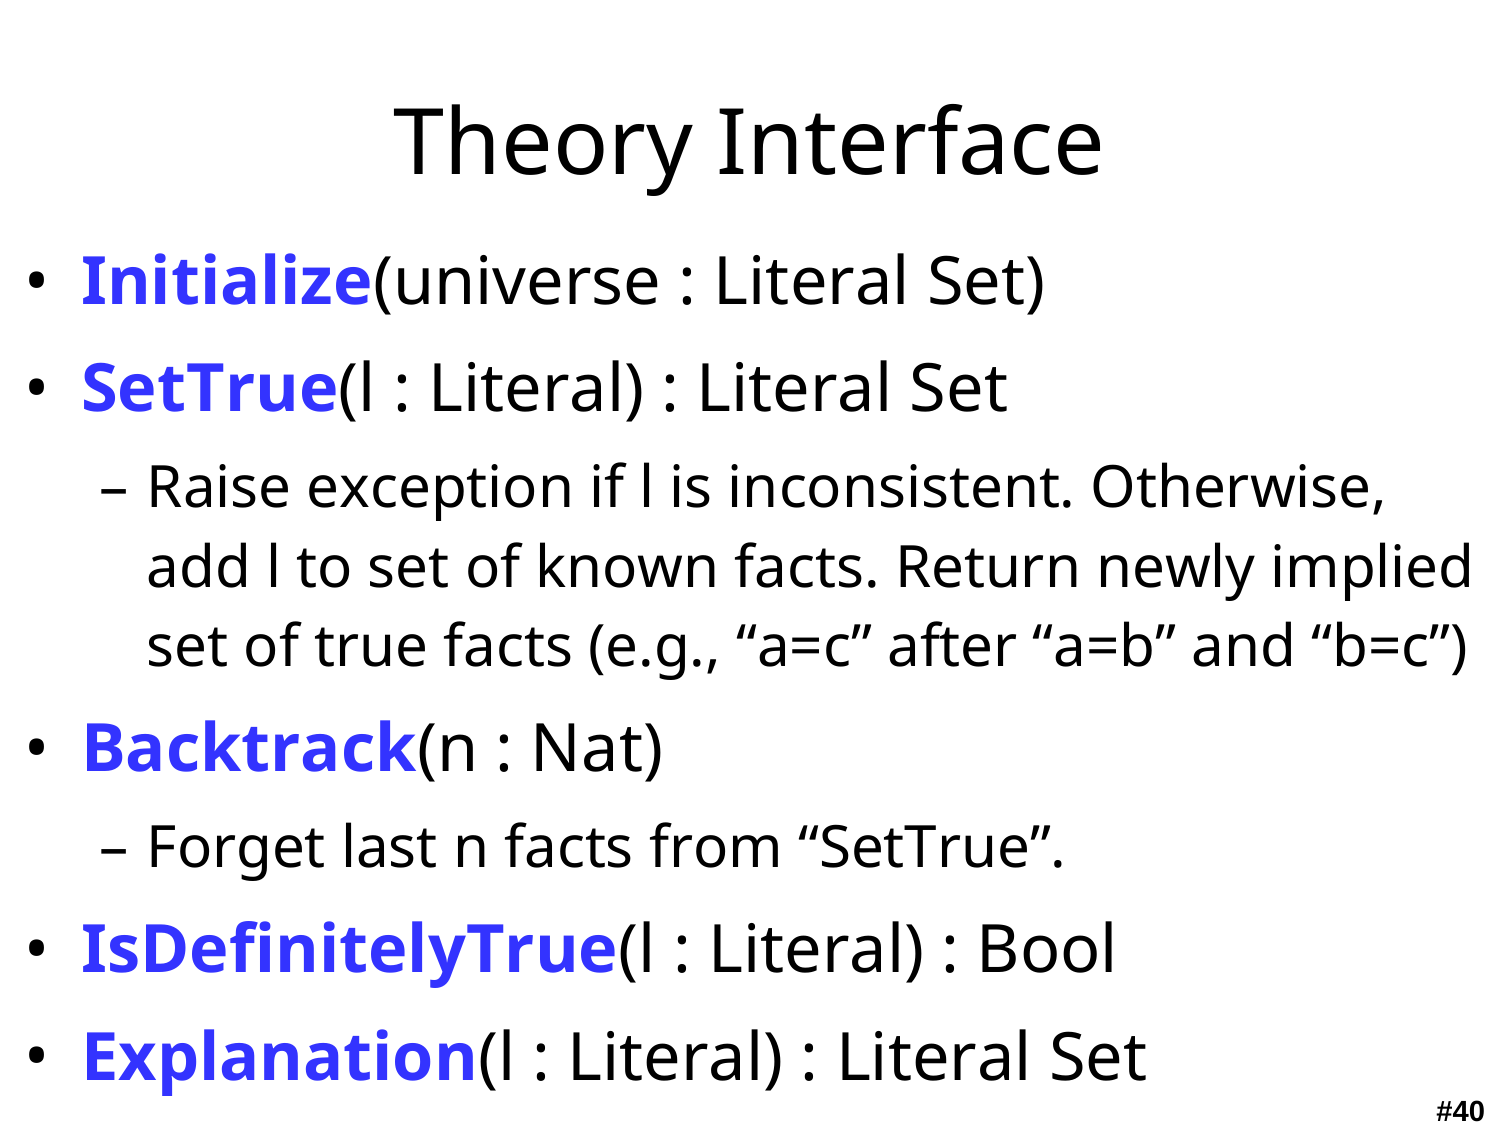

# Theory Interface
Initialize(universe : Literal Set)
SetTrue(l : Literal) : Literal Set
Raise exception if l is inconsistent. Otherwise, add l to set of known facts. Return newly implied set of true facts (e.g., “a=c” after “a=b” and “b=c”)
Backtrack(n : Nat)
Forget last n facts from “SetTrue”.
IsDefinitelyTrue(l : Literal) : Bool
Explanation(l : Literal) : Literal Set
If l is true, return a model (proof) of it.
40